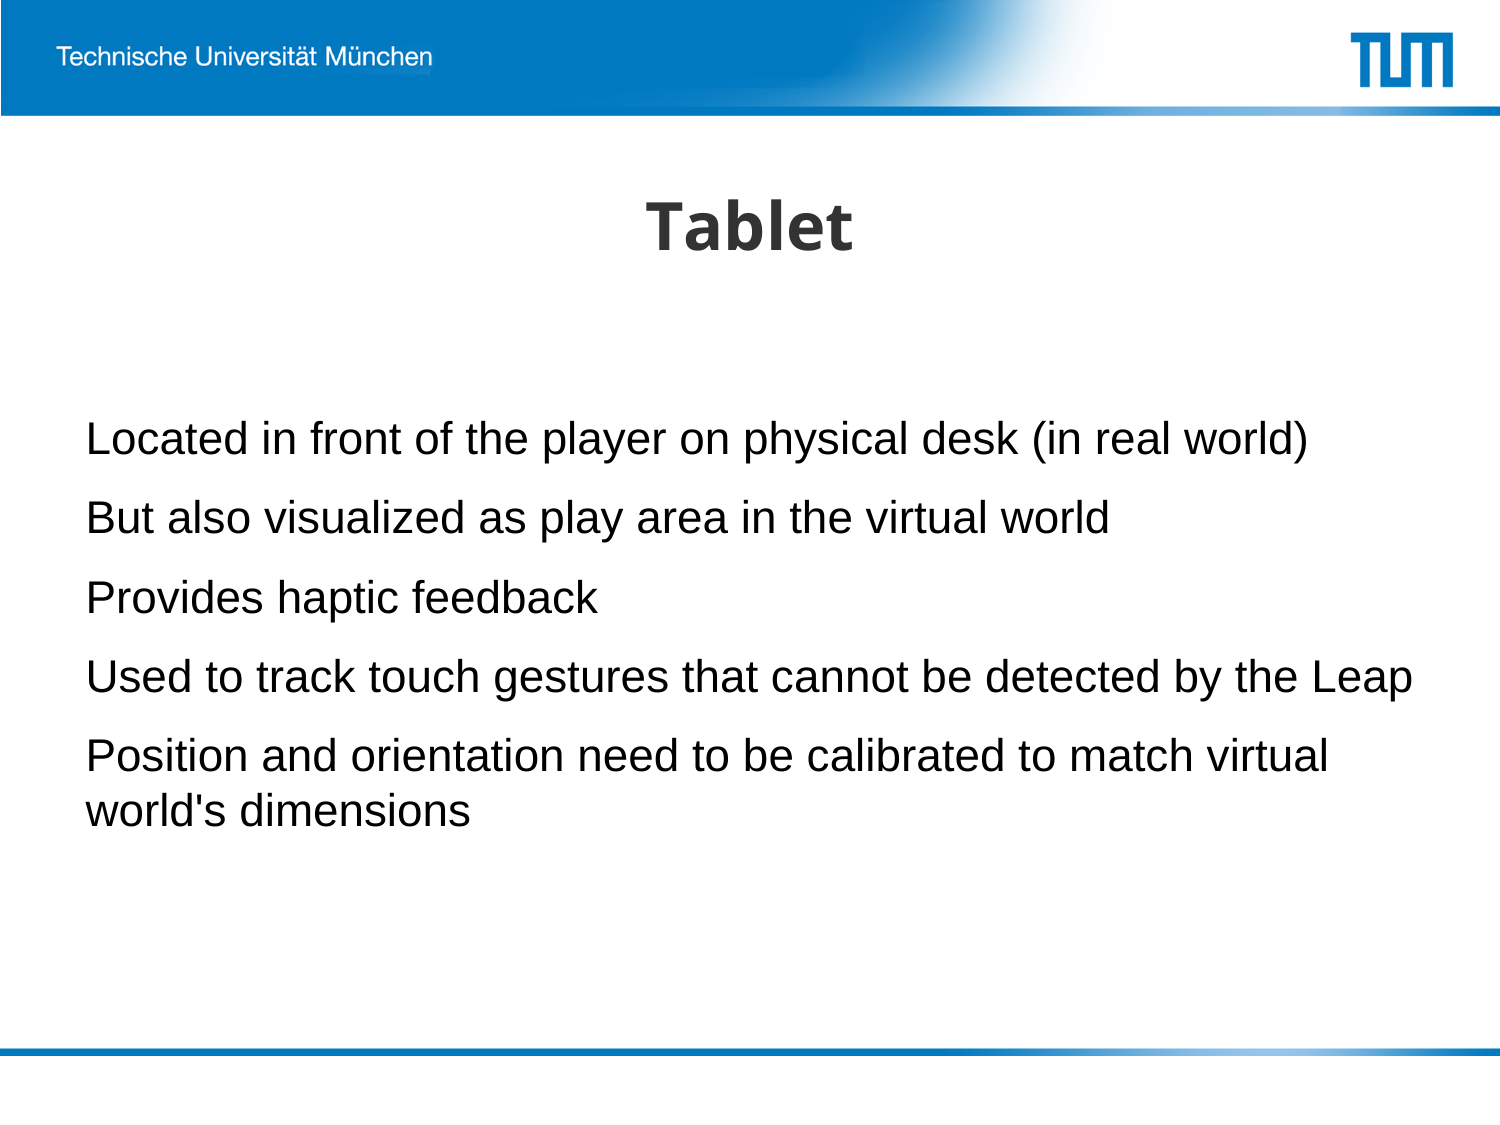

Tablet
Located in front of the player on physical desk (in real world)
But also visualized as play area in the virtual world
Provides haptic feedback
Used to track touch gestures that cannot be detected by the Leap
Position and orientation need to be calibrated to match virtual world's dimensions